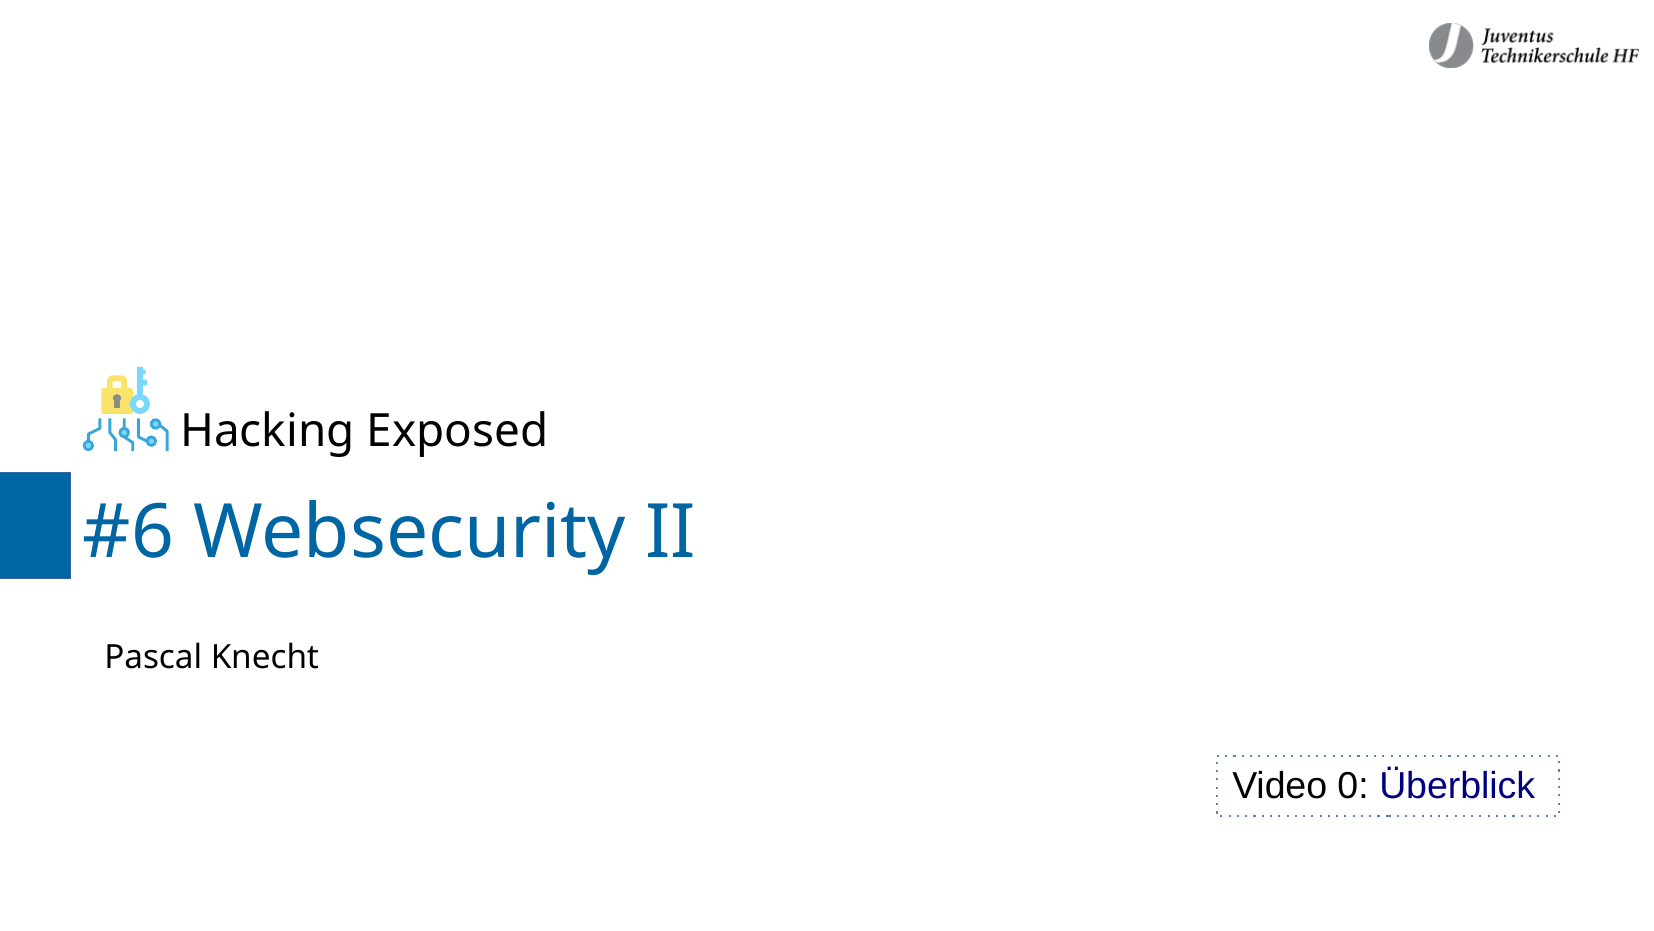

# #6 Websecurity II
Video 0: Überblick